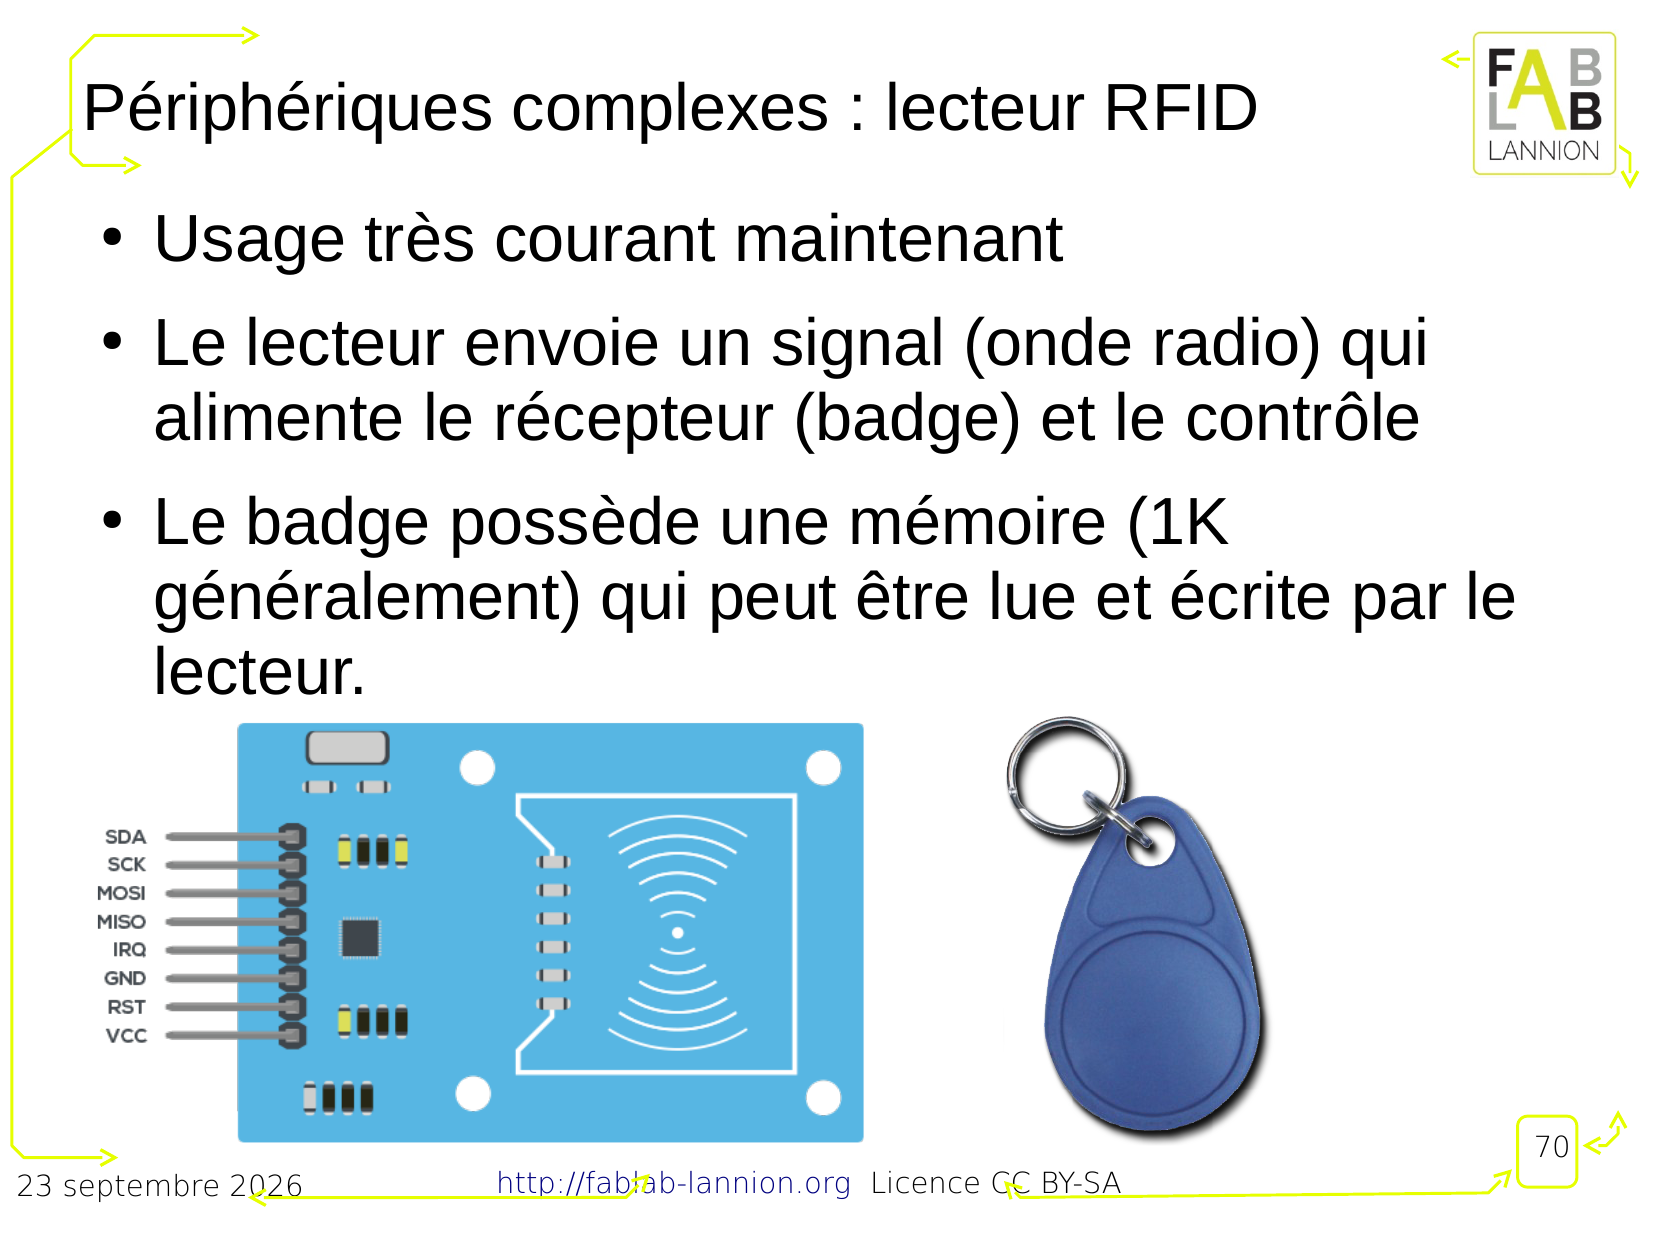

# Périphériques complexes : lecteur RFID
Usage très courant maintenant
Le lecteur envoie un signal (onde radio) qui alimente le récepteur (badge) et le contrôle
Le badge possède une mémoire (1K généralement) qui peut être lue et écrite par le lecteur.
70